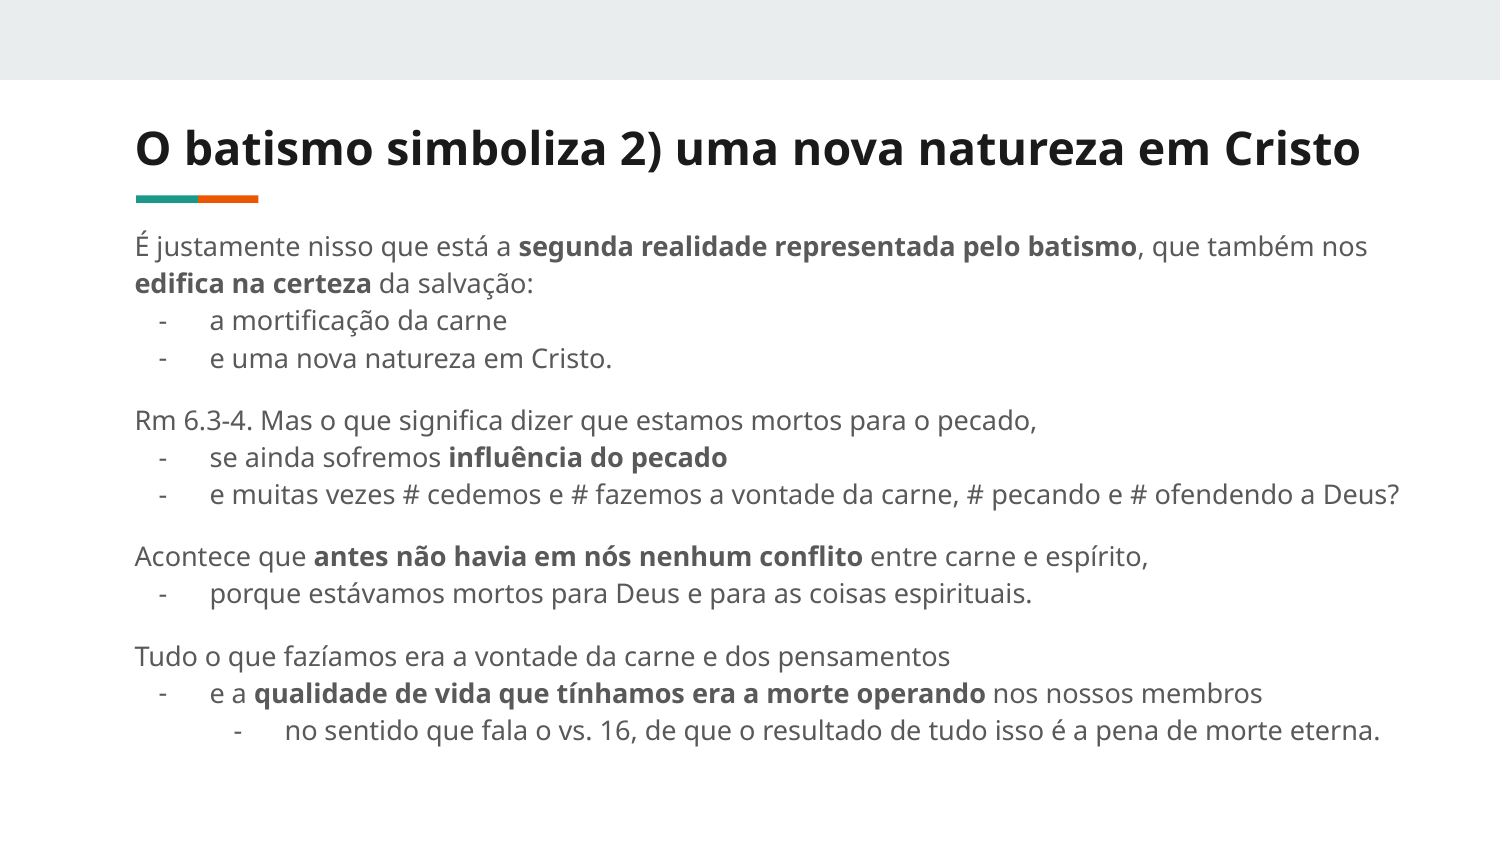

# O batismo simboliza 2) uma nova natureza em Cristo
É justamente nisso que está a segunda realidade representada pelo batismo, que também nos edifica na certeza da salvação:
a mortificação da carne
e uma nova natureza em Cristo.
Rm 6.3-4. Mas o que significa dizer que estamos mortos para o pecado,
se ainda sofremos influência do pecado
e muitas vezes # cedemos e # fazemos a vontade da carne, # pecando e # ofendendo a Deus?
Acontece que antes não havia em nós nenhum conflito entre carne e espírito,
porque estávamos mortos para Deus e para as coisas espirituais.
Tudo o que fazíamos era a vontade da carne e dos pensamentos
e a qualidade de vida que tínhamos era a morte operando nos nossos membros
no sentido que fala o vs. 16, de que o resultado de tudo isso é a pena de morte eterna.